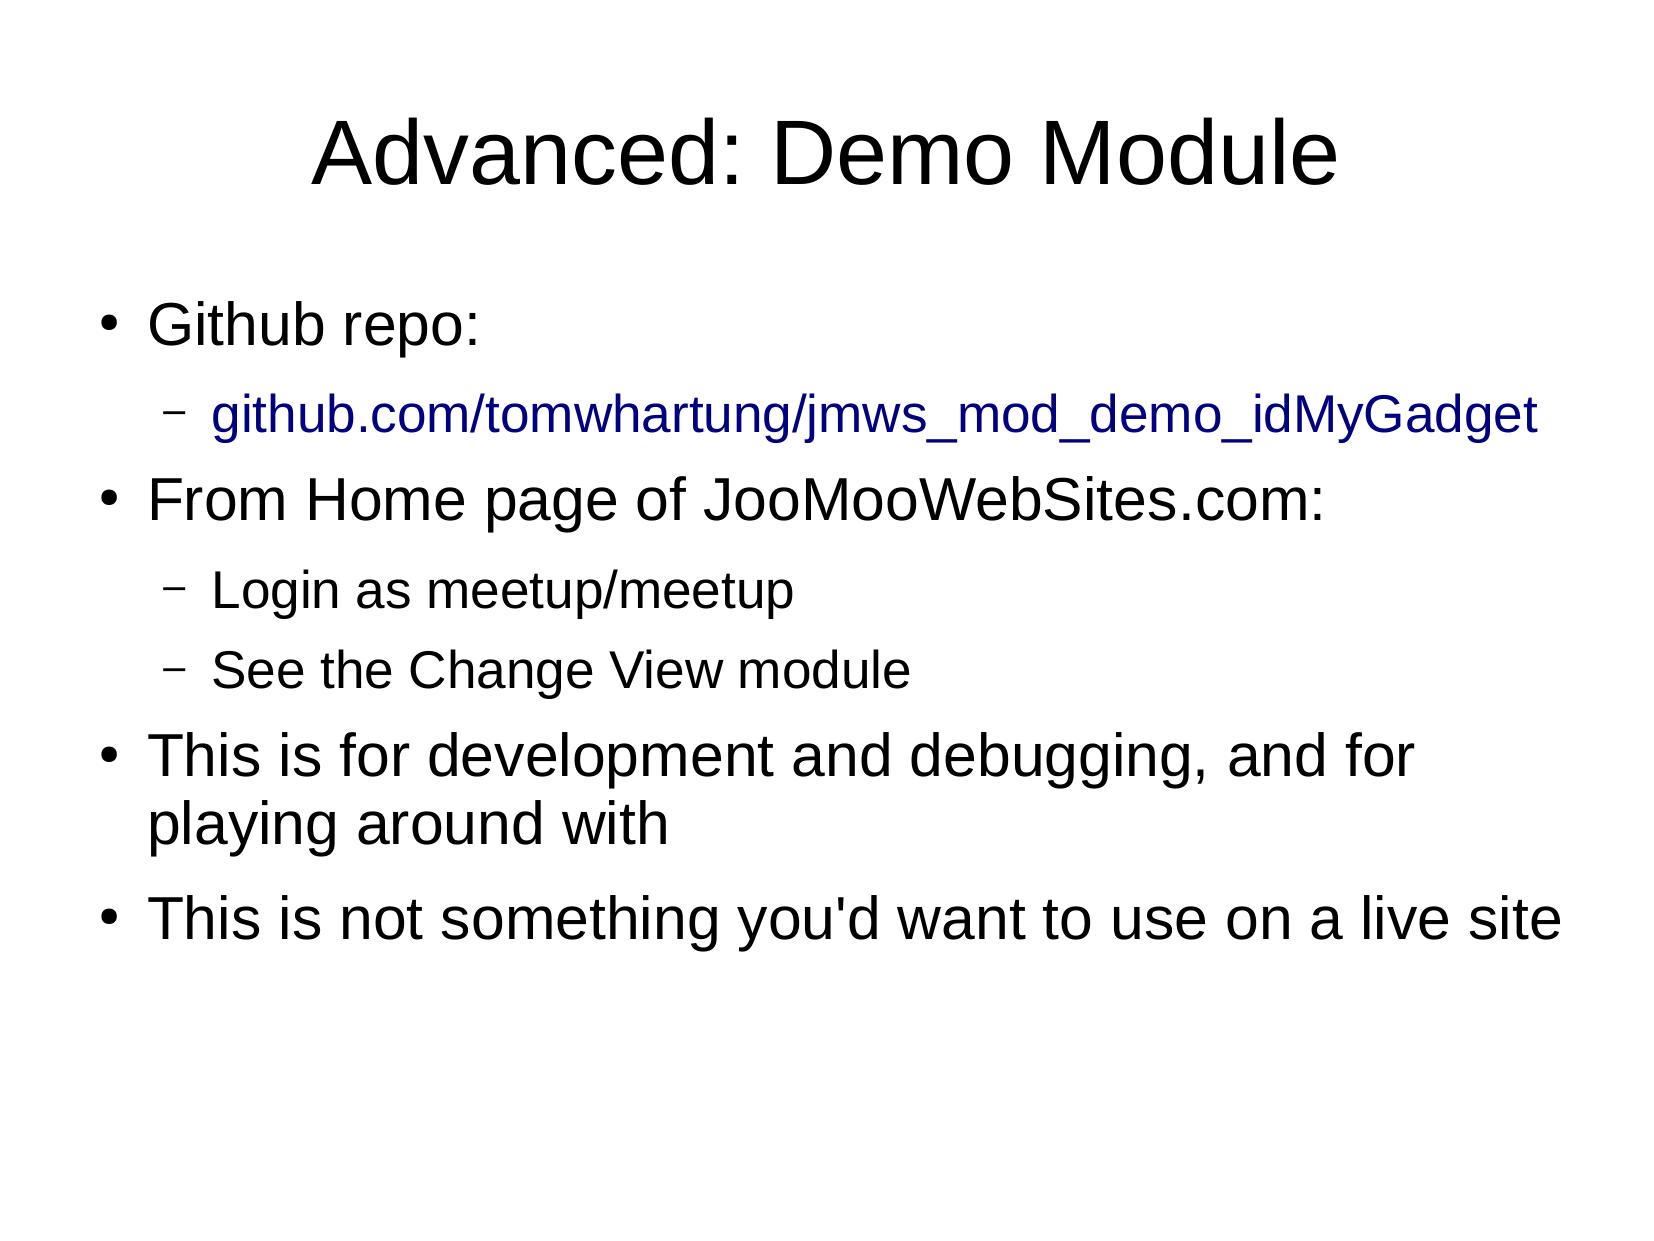

# Advanced: Demo Module
Github repo:
github.com/tomwhartung/jmws_mod_demo_idMyGadget
From Home page of JooMooWebSites.com:
Login as meetup/meetup
See the Change View module
This is for development and debugging, and for playing around with
This is not something you'd want to use on a live site